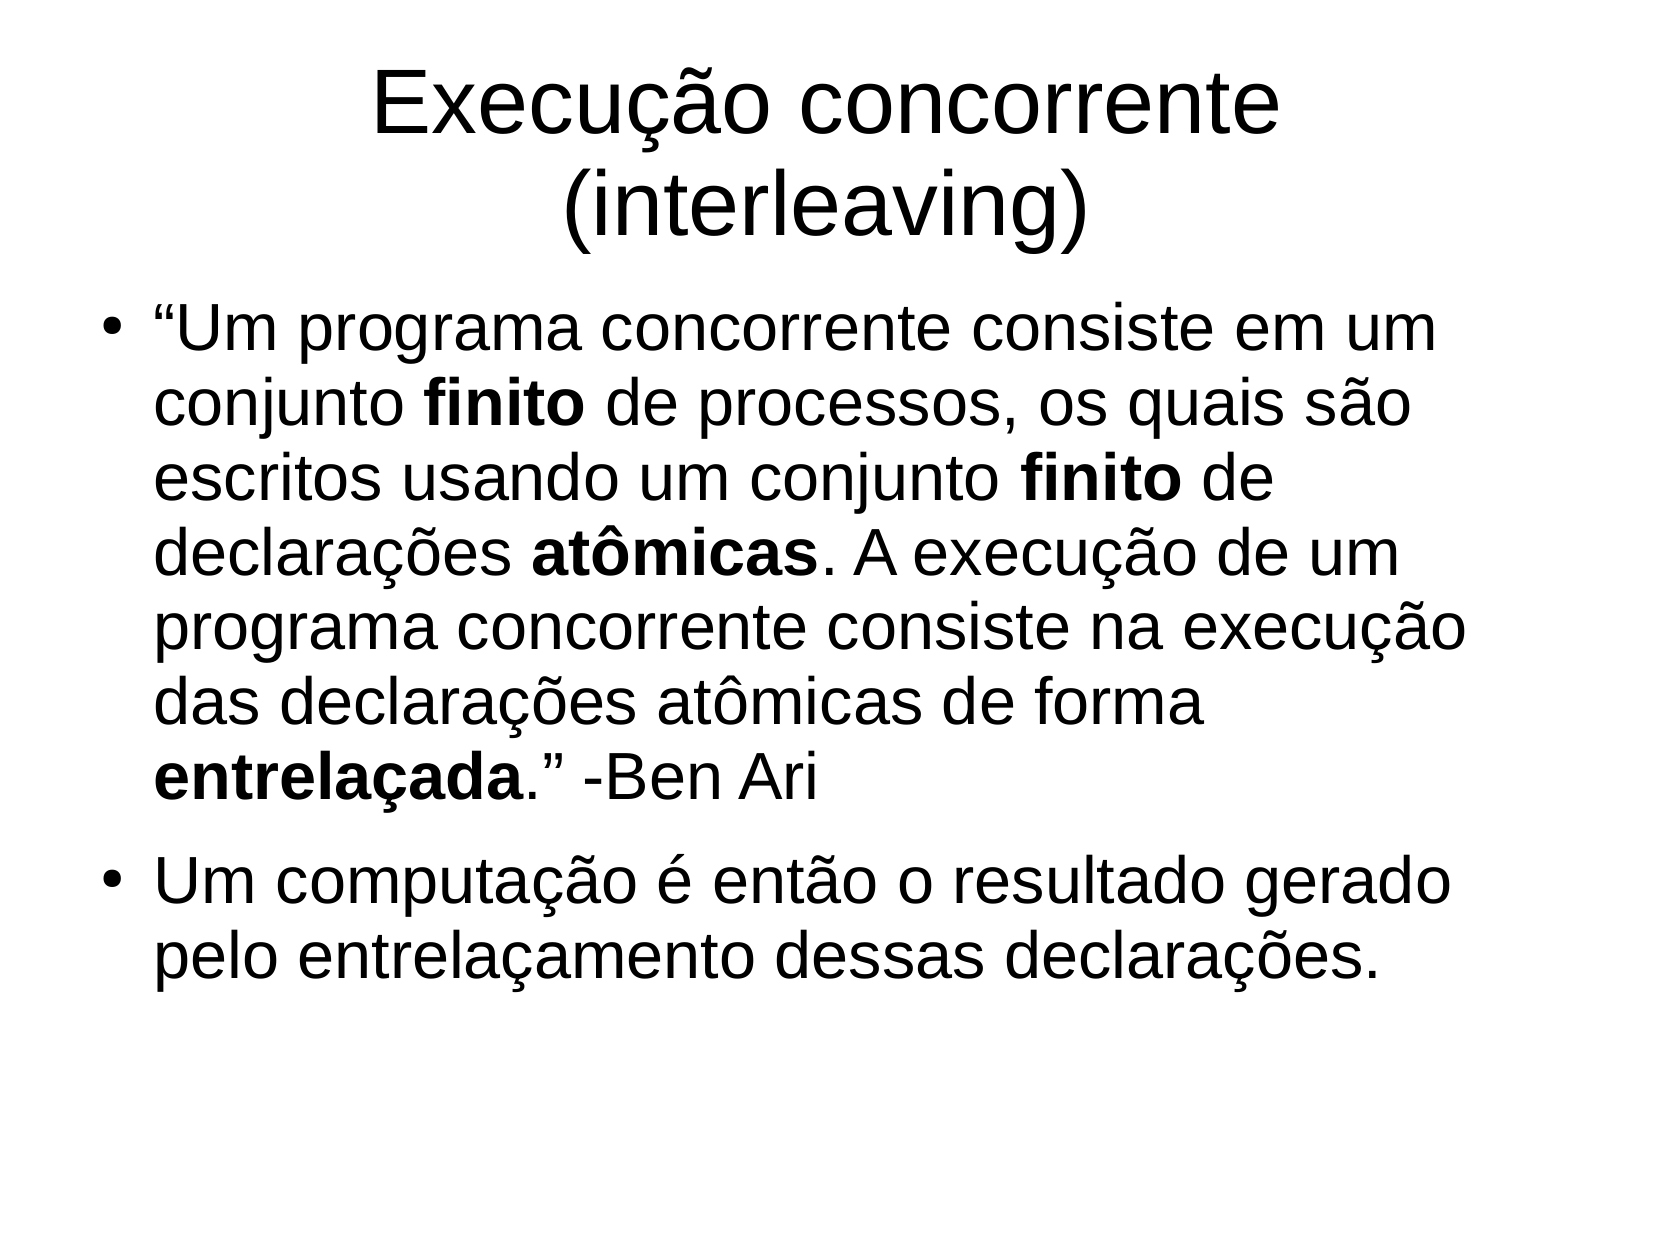

# Execução concorrente (interleaving)
“Um programa concorrente consiste em um conjunto finito de processos, os quais são escritos usando um conjunto finito de declarações atômicas. A execução de um programa concorrente consiste na execução das declarações atômicas de forma entrelaçada.” -Ben Ari
Um computação é então o resultado gerado pelo entrelaçamento dessas declarações.